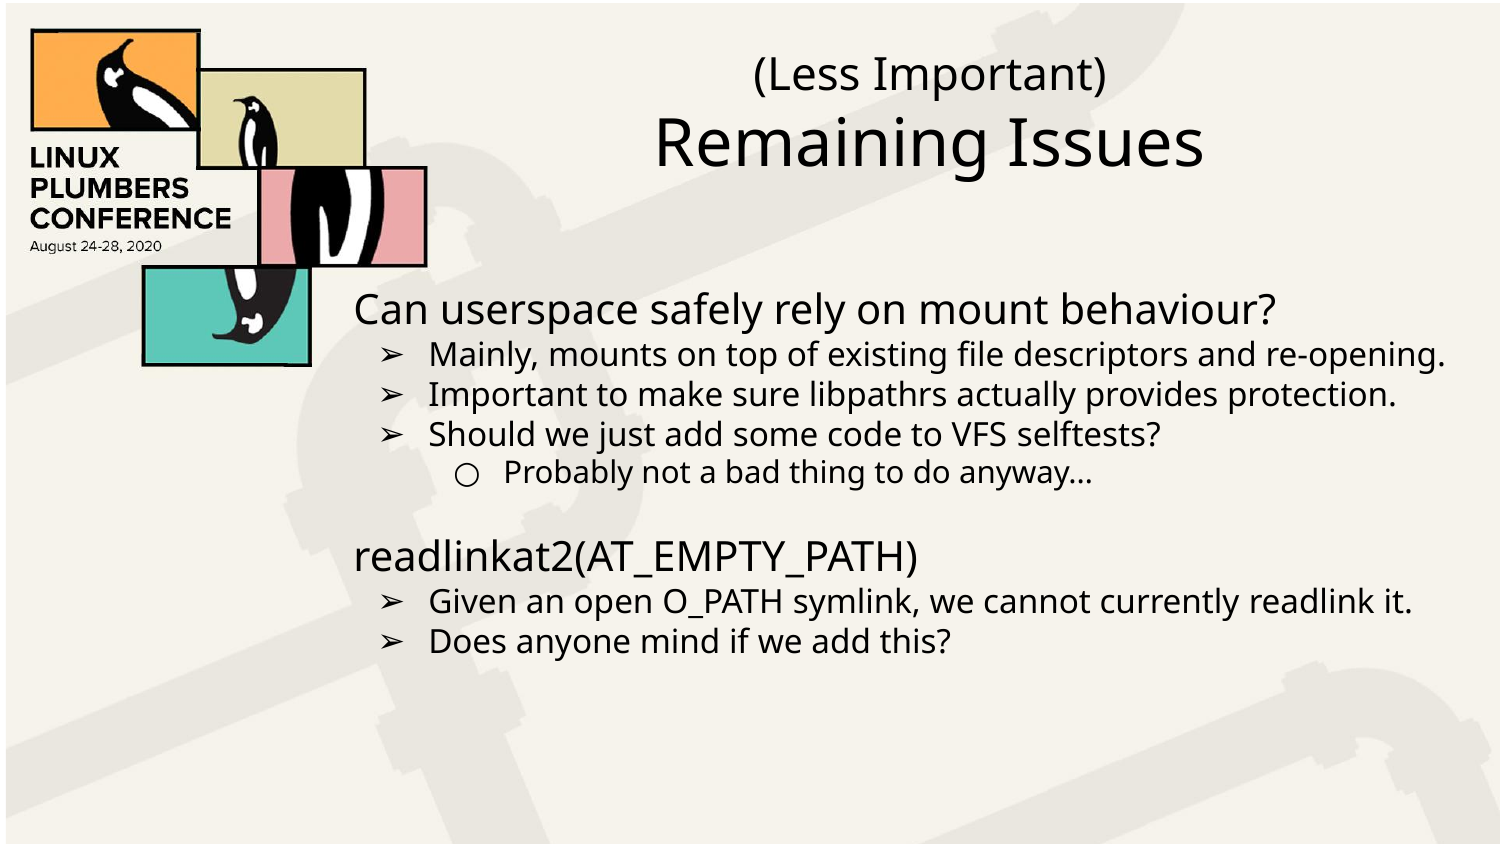

# (Less Important) Remaining Issues
Can userspace safely rely on mount behaviour?
Mainly, mounts on top of existing file descriptors and re-opening.
Important to make sure libpathrs actually provides protection.
Should we just add some code to VFS selftests?
Probably not a bad thing to do anyway…
readlinkat2(AT_EMPTY_PATH)
Given an open O_PATH symlink, we cannot currently readlink it.
Does anyone mind if we add this?